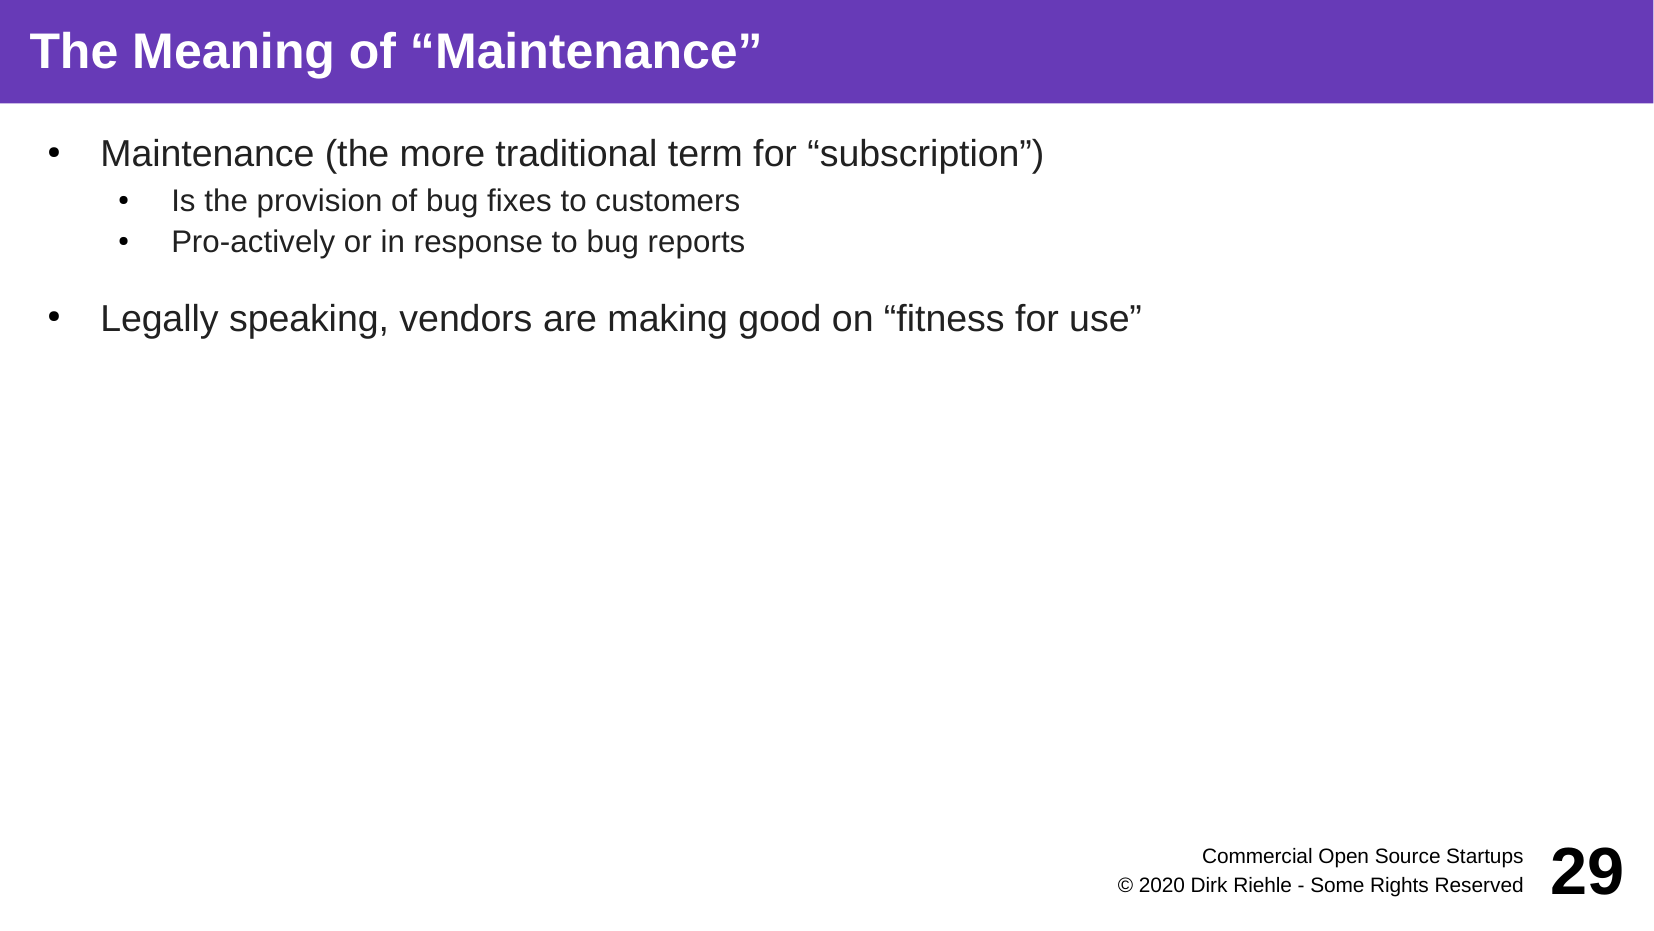

# The Meaning of “Maintenance”
Maintenance (the more traditional term for “subscription”)
Is the provision of bug fixes to customers
Pro-actively or in response to bug reports
Legally speaking, vendors are making good on “fitness for use”
Commercial Open Source Startups
29
© 2020 Dirk Riehle - Some Rights Reserved